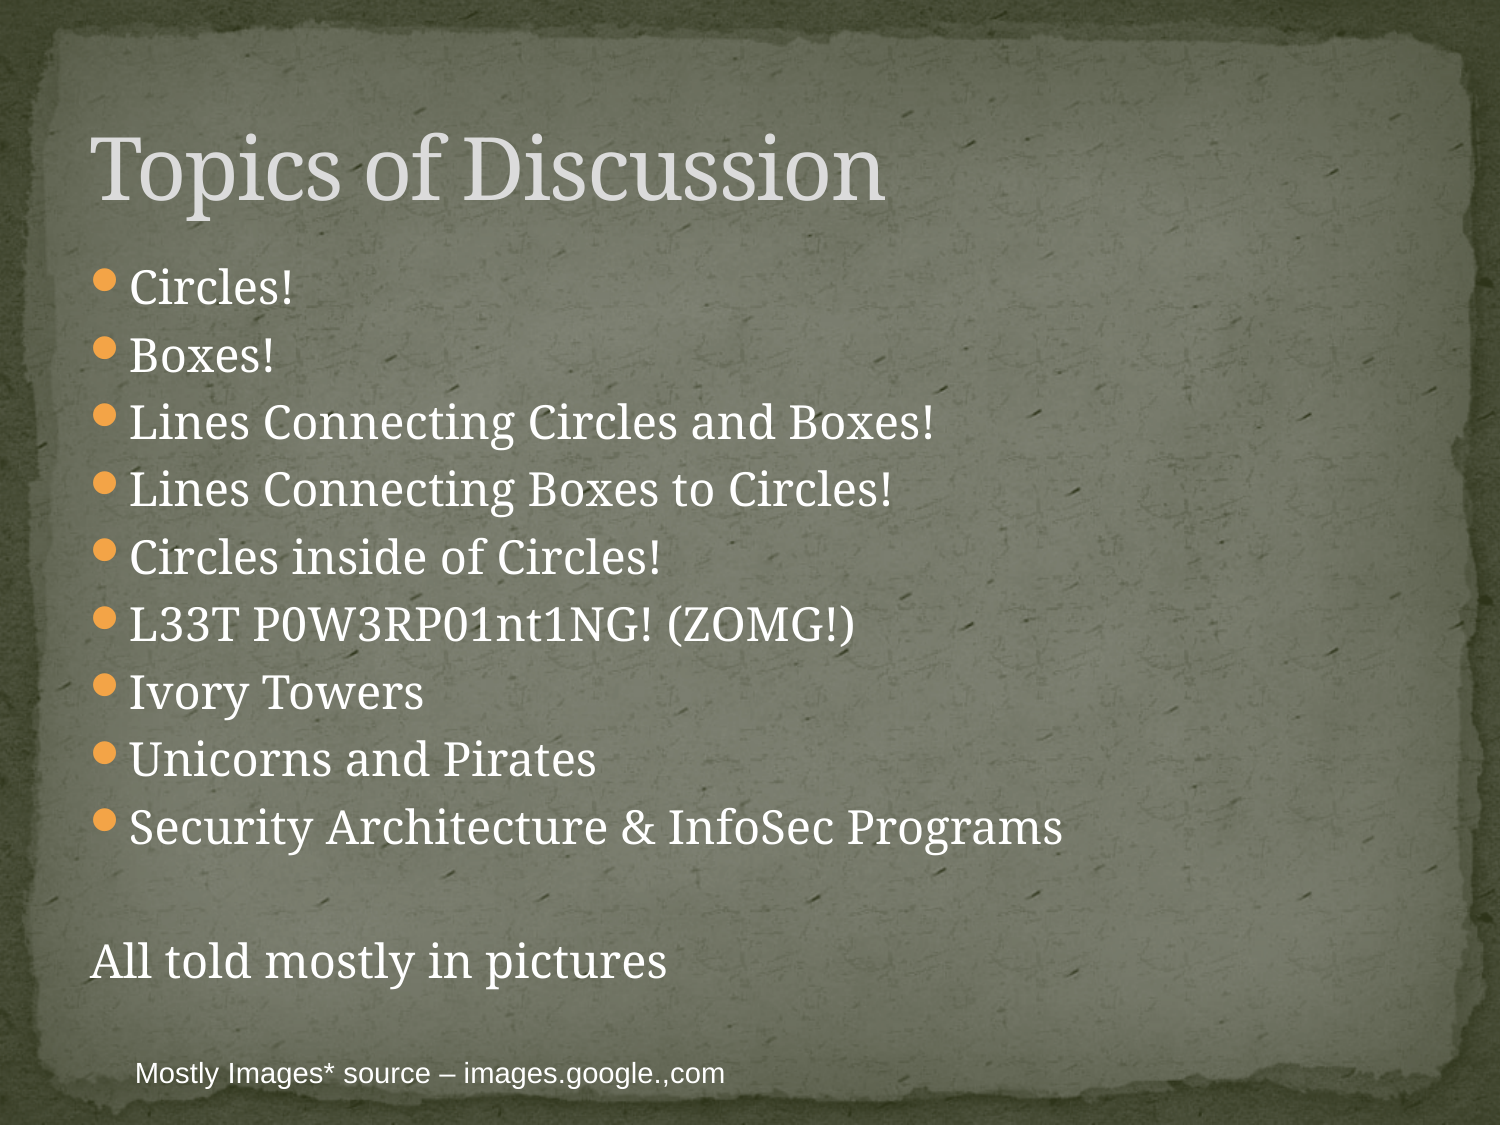

# Topics of Discussion
Circles!
Boxes!
Lines Connecting Circles and Boxes!
Lines Connecting Boxes to Circles!
Circles inside of Circles!
L33T P0W3RP01nt1NG! (ZOMG!)
Ivory Towers
Unicorns and Pirates
Security Architecture & InfoSec Programs
All told mostly in pictures
Mostly Images* source – images.google.,com